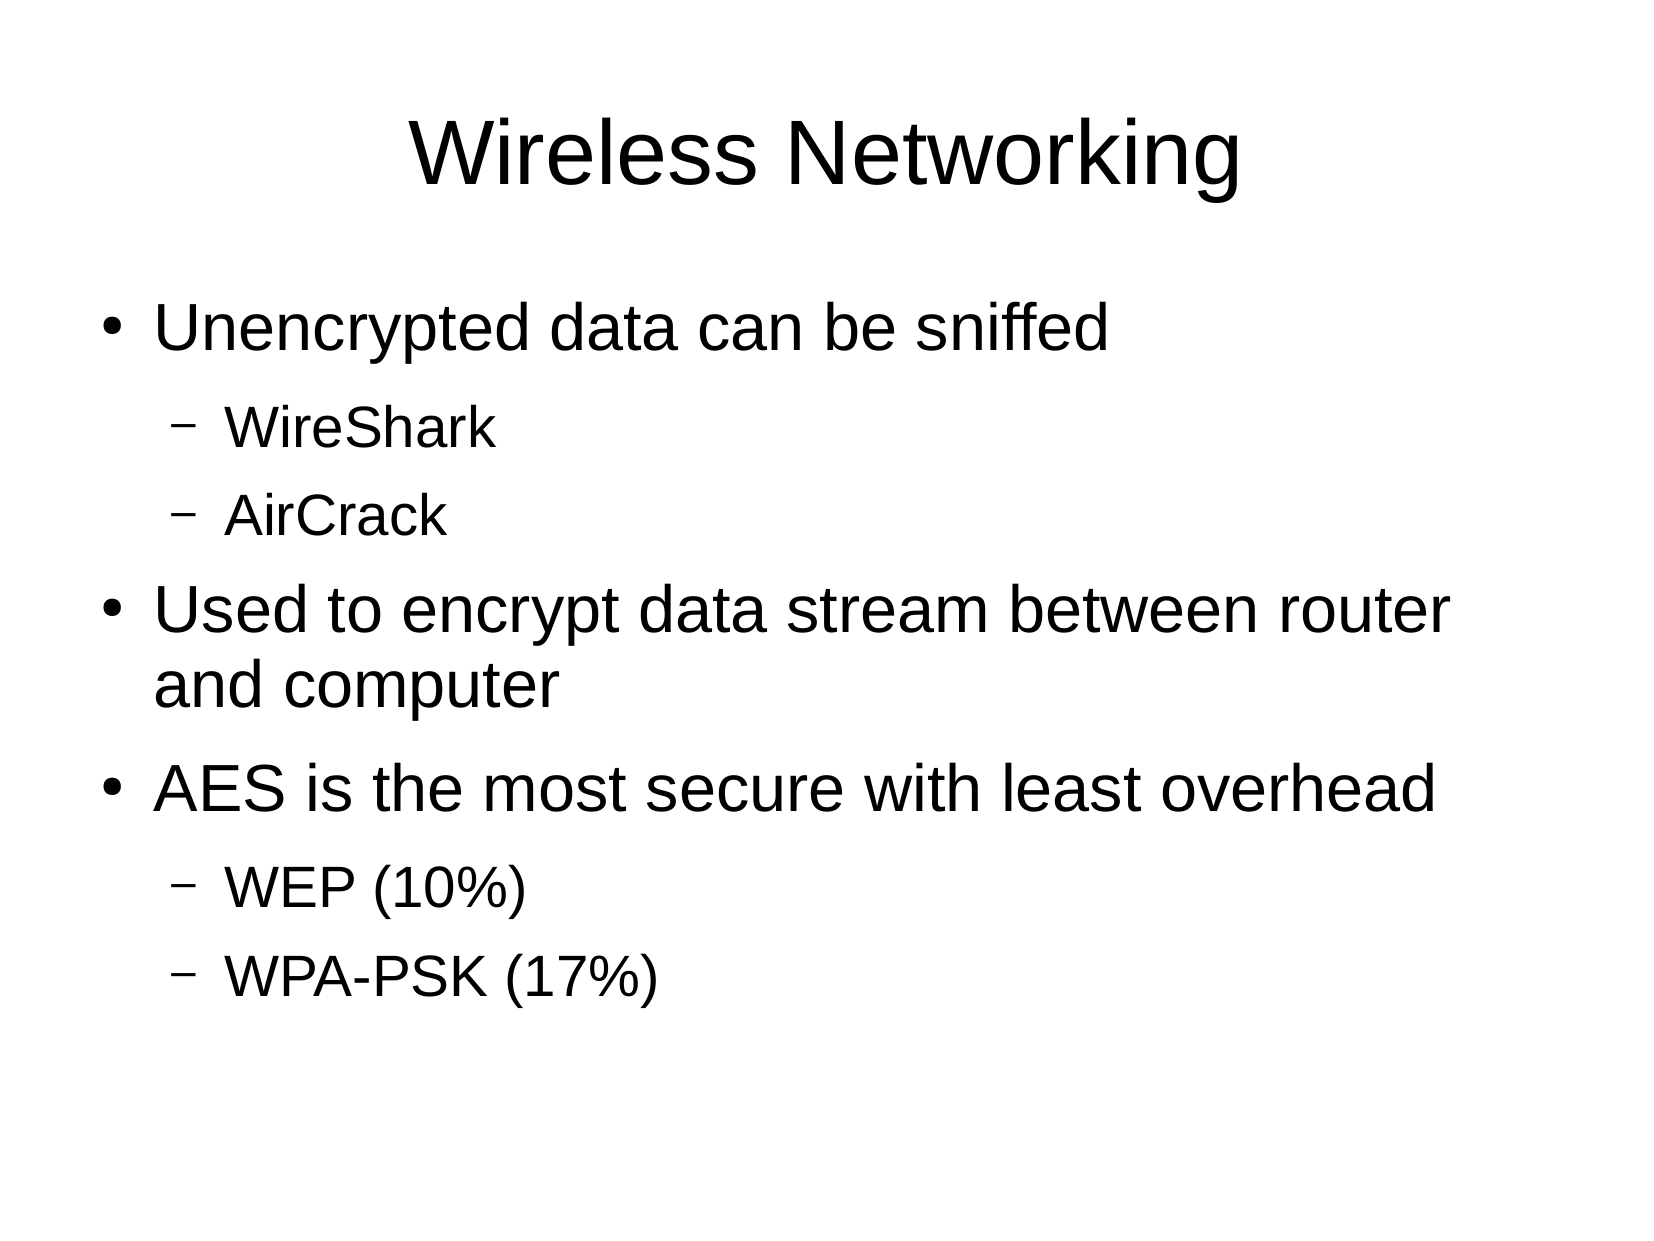

# Wireless Networking
Unencrypted data can be sniffed
WireShark
AirCrack
Used to encrypt data stream between router and computer
AES is the most secure with least overhead
WEP (10%)
WPA-PSK (17%)